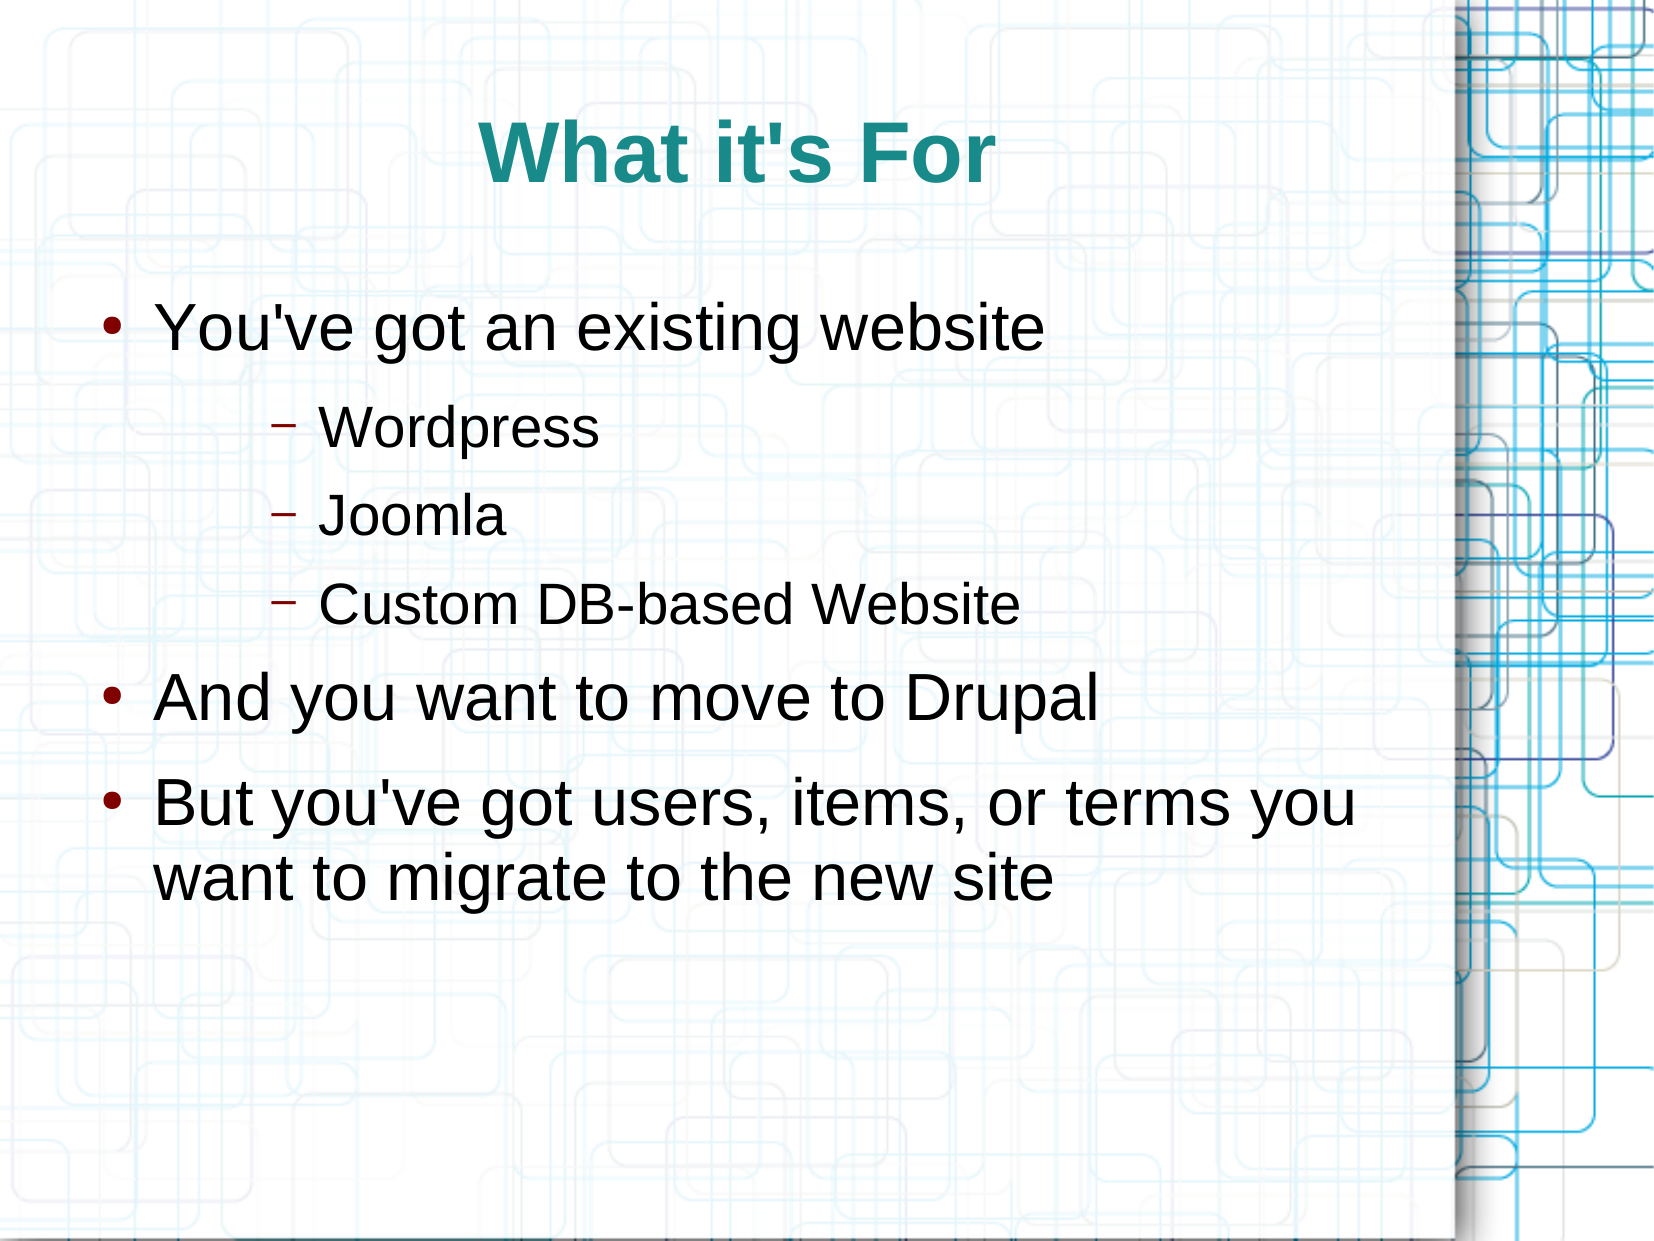

# What it's For
You've got an existing website
Wordpress
Joomla
Custom DB-based Website
And you want to move to Drupal
But you've got users, items, or terms you want to migrate to the new site